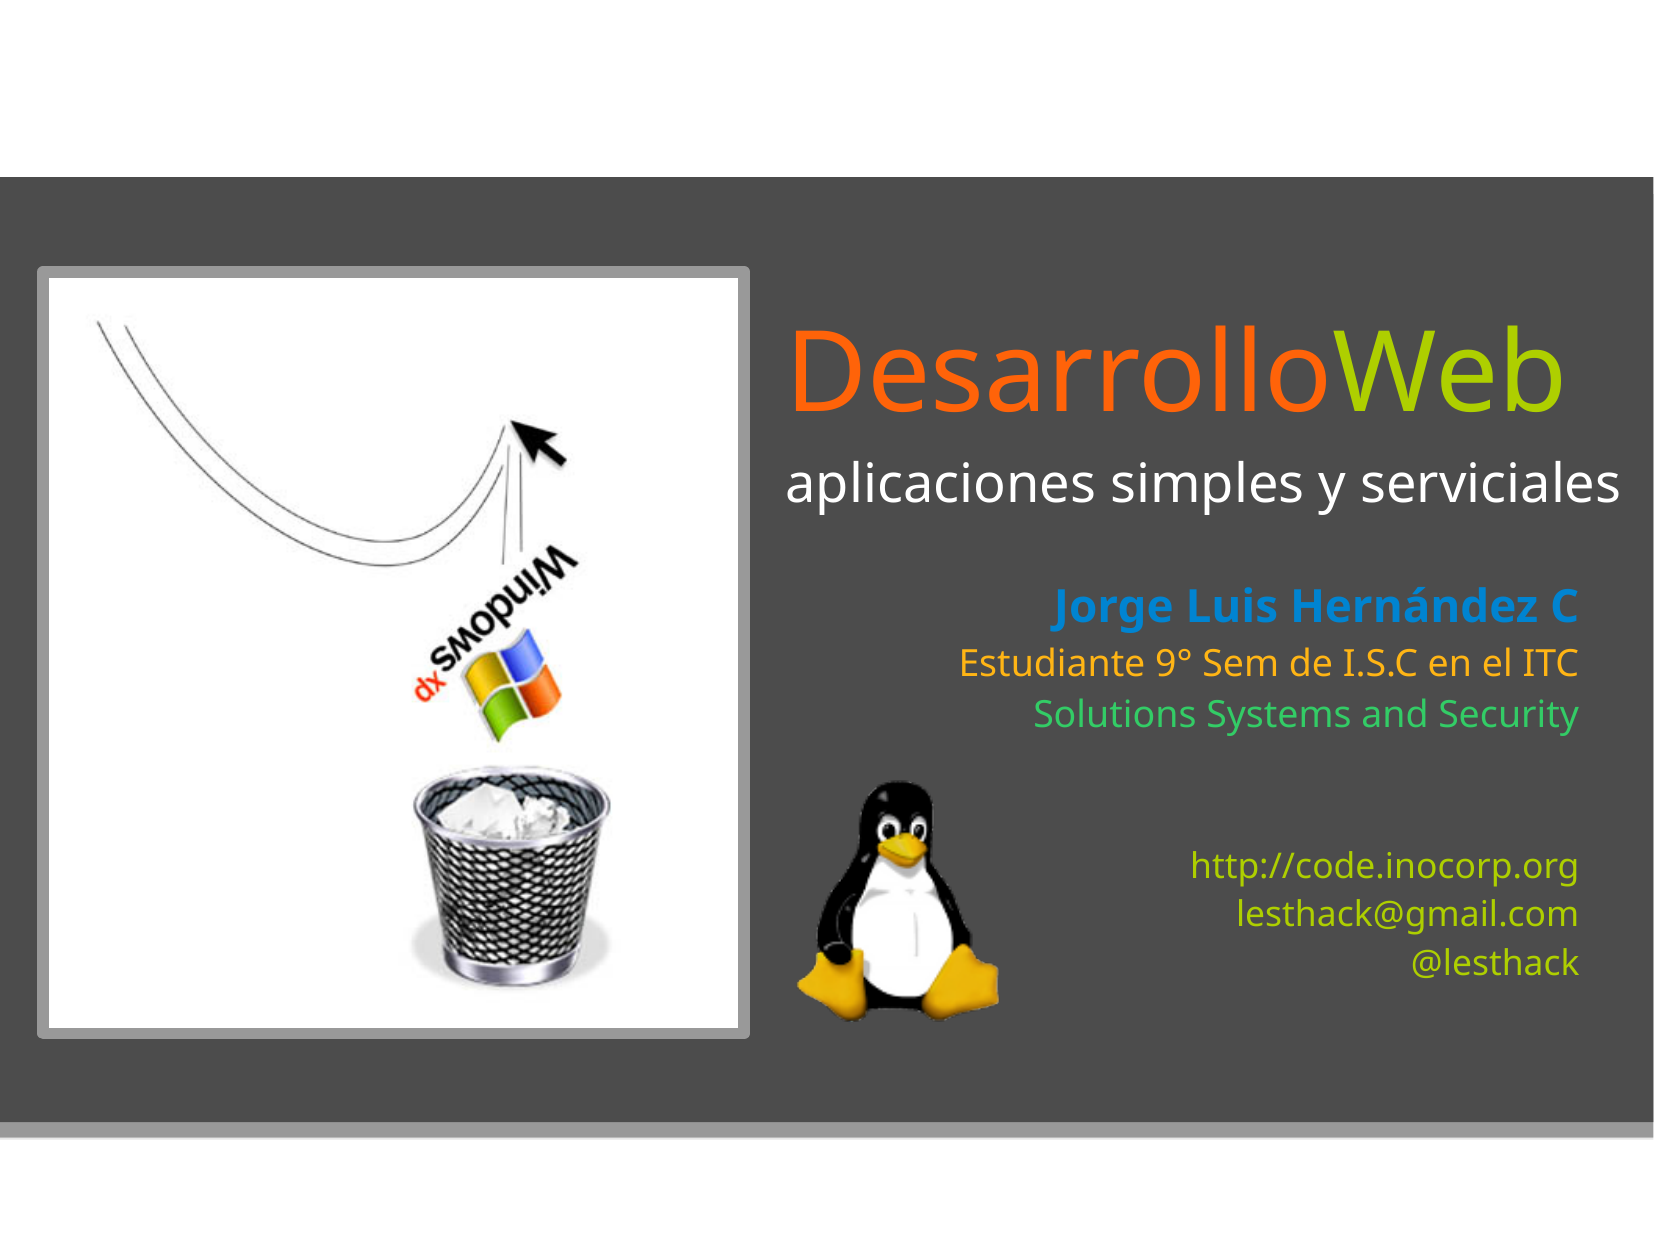

# DesarrolloWeb aplicaciones simples y serviciales
Jorge Luis Hernández C
Estudiante 9° Sem de I.S.C en el ITC
Solutions Systems and Security
http://code.inocorp.org
lesthack@gmail.com
@lesthack